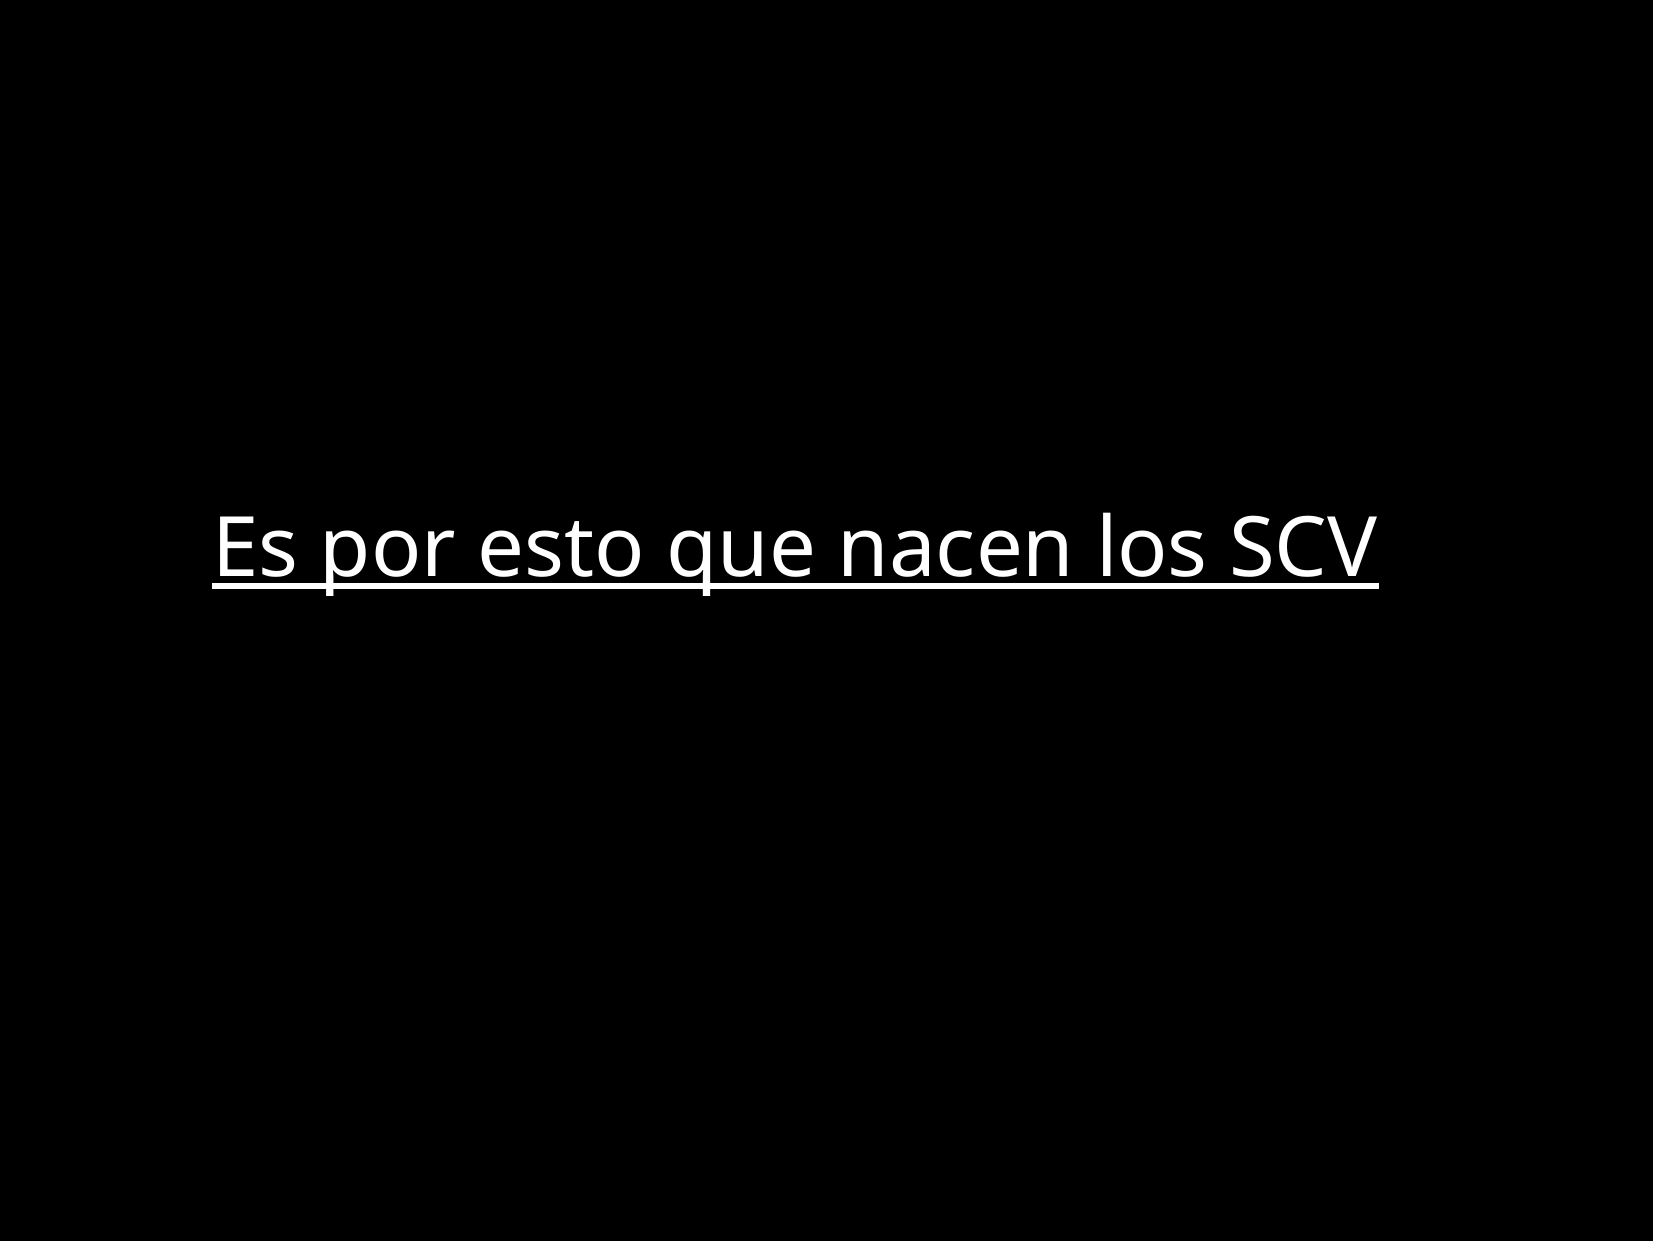

Es por esto que nacen los SCV